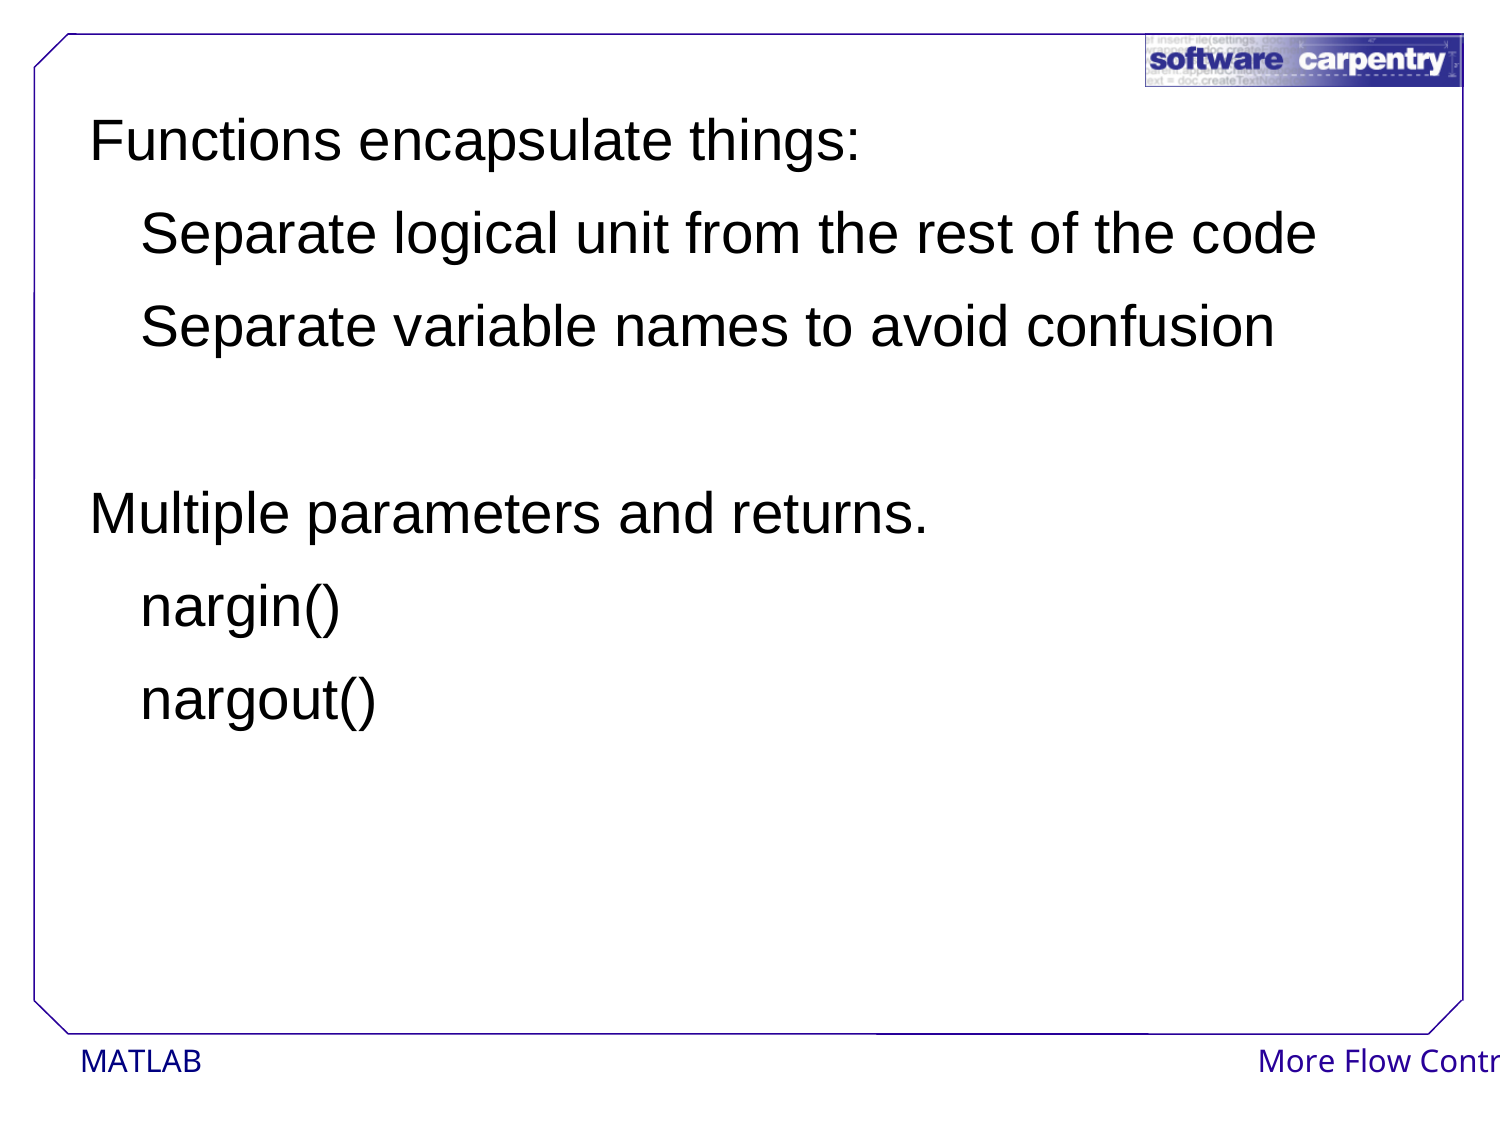

# Functions encapsulate things:
	Separate logical unit from the rest of the code
	Separate variable names to avoid confusion
Multiple parameters and returns.
	nargin()
	nargout()